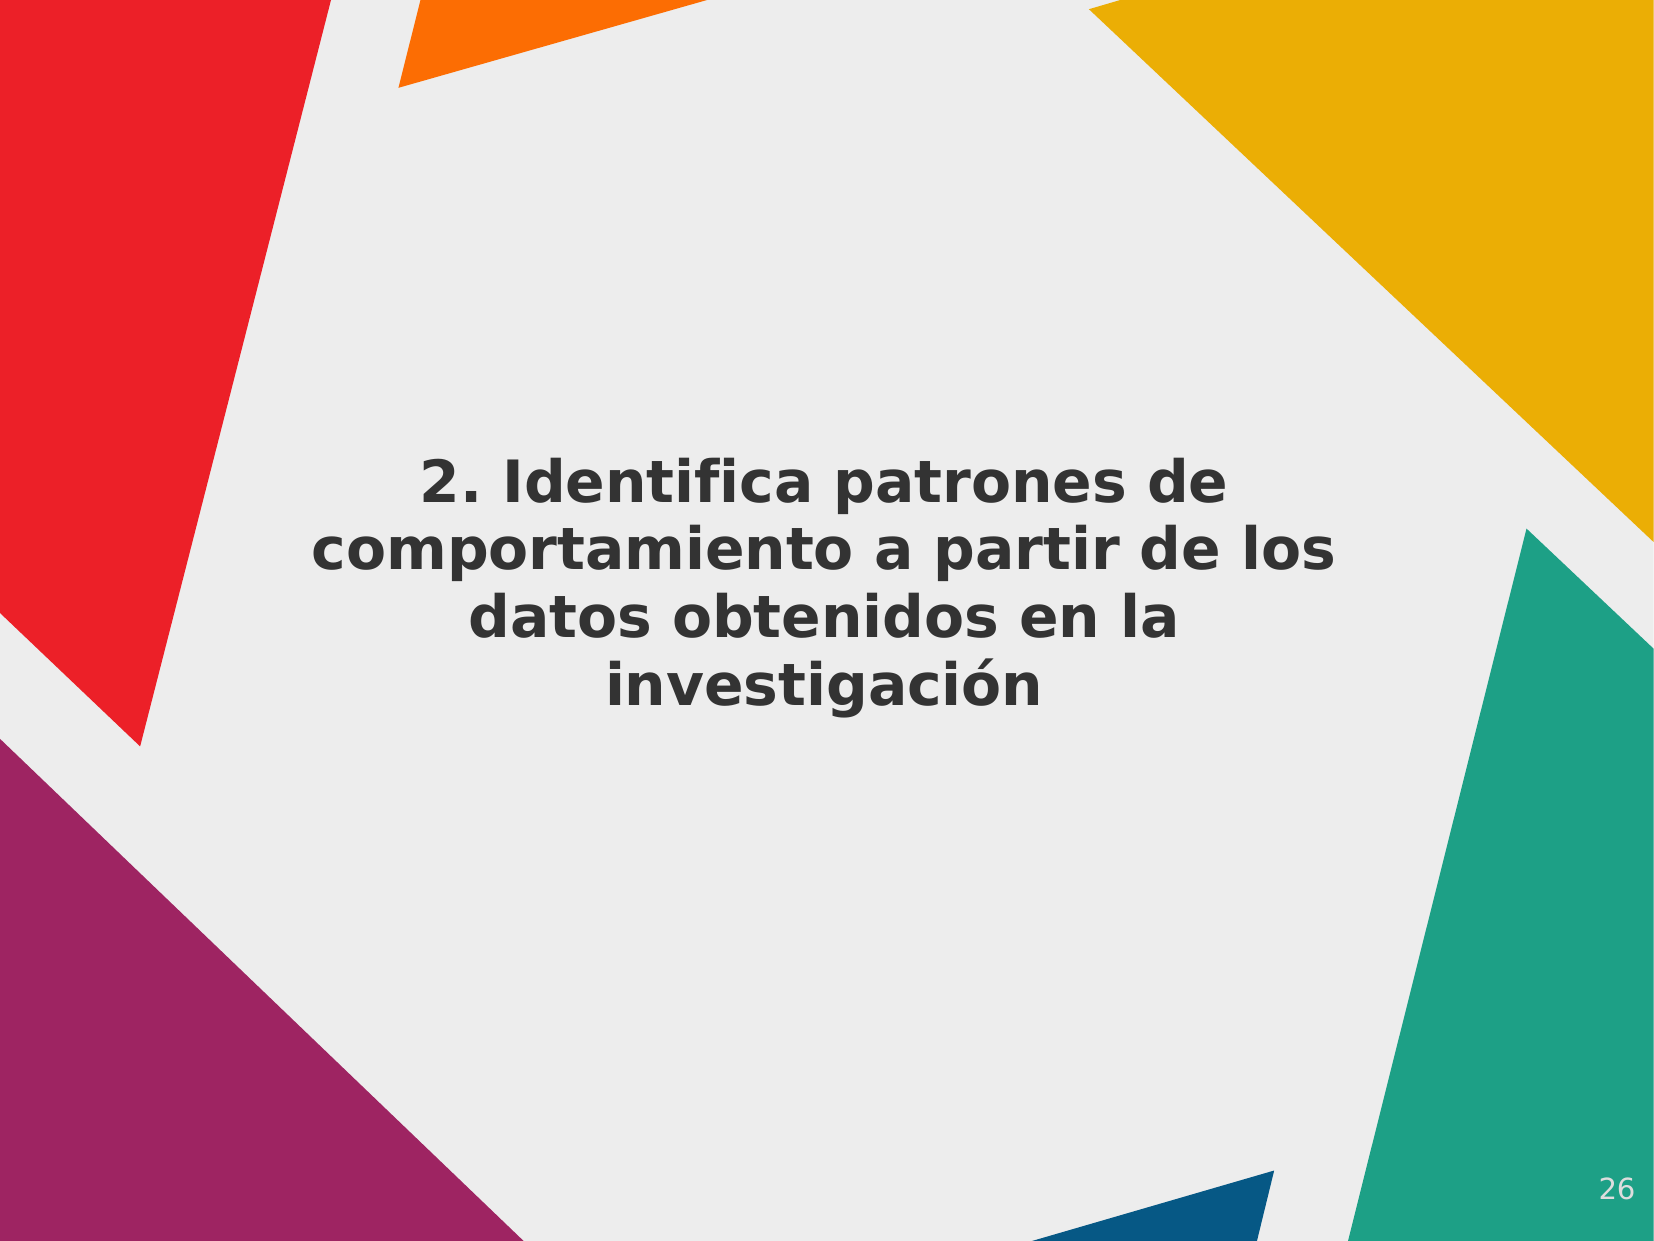

# 2. Identifica patrones de comportamiento a partir de los datos obtenidos en la investigación
26